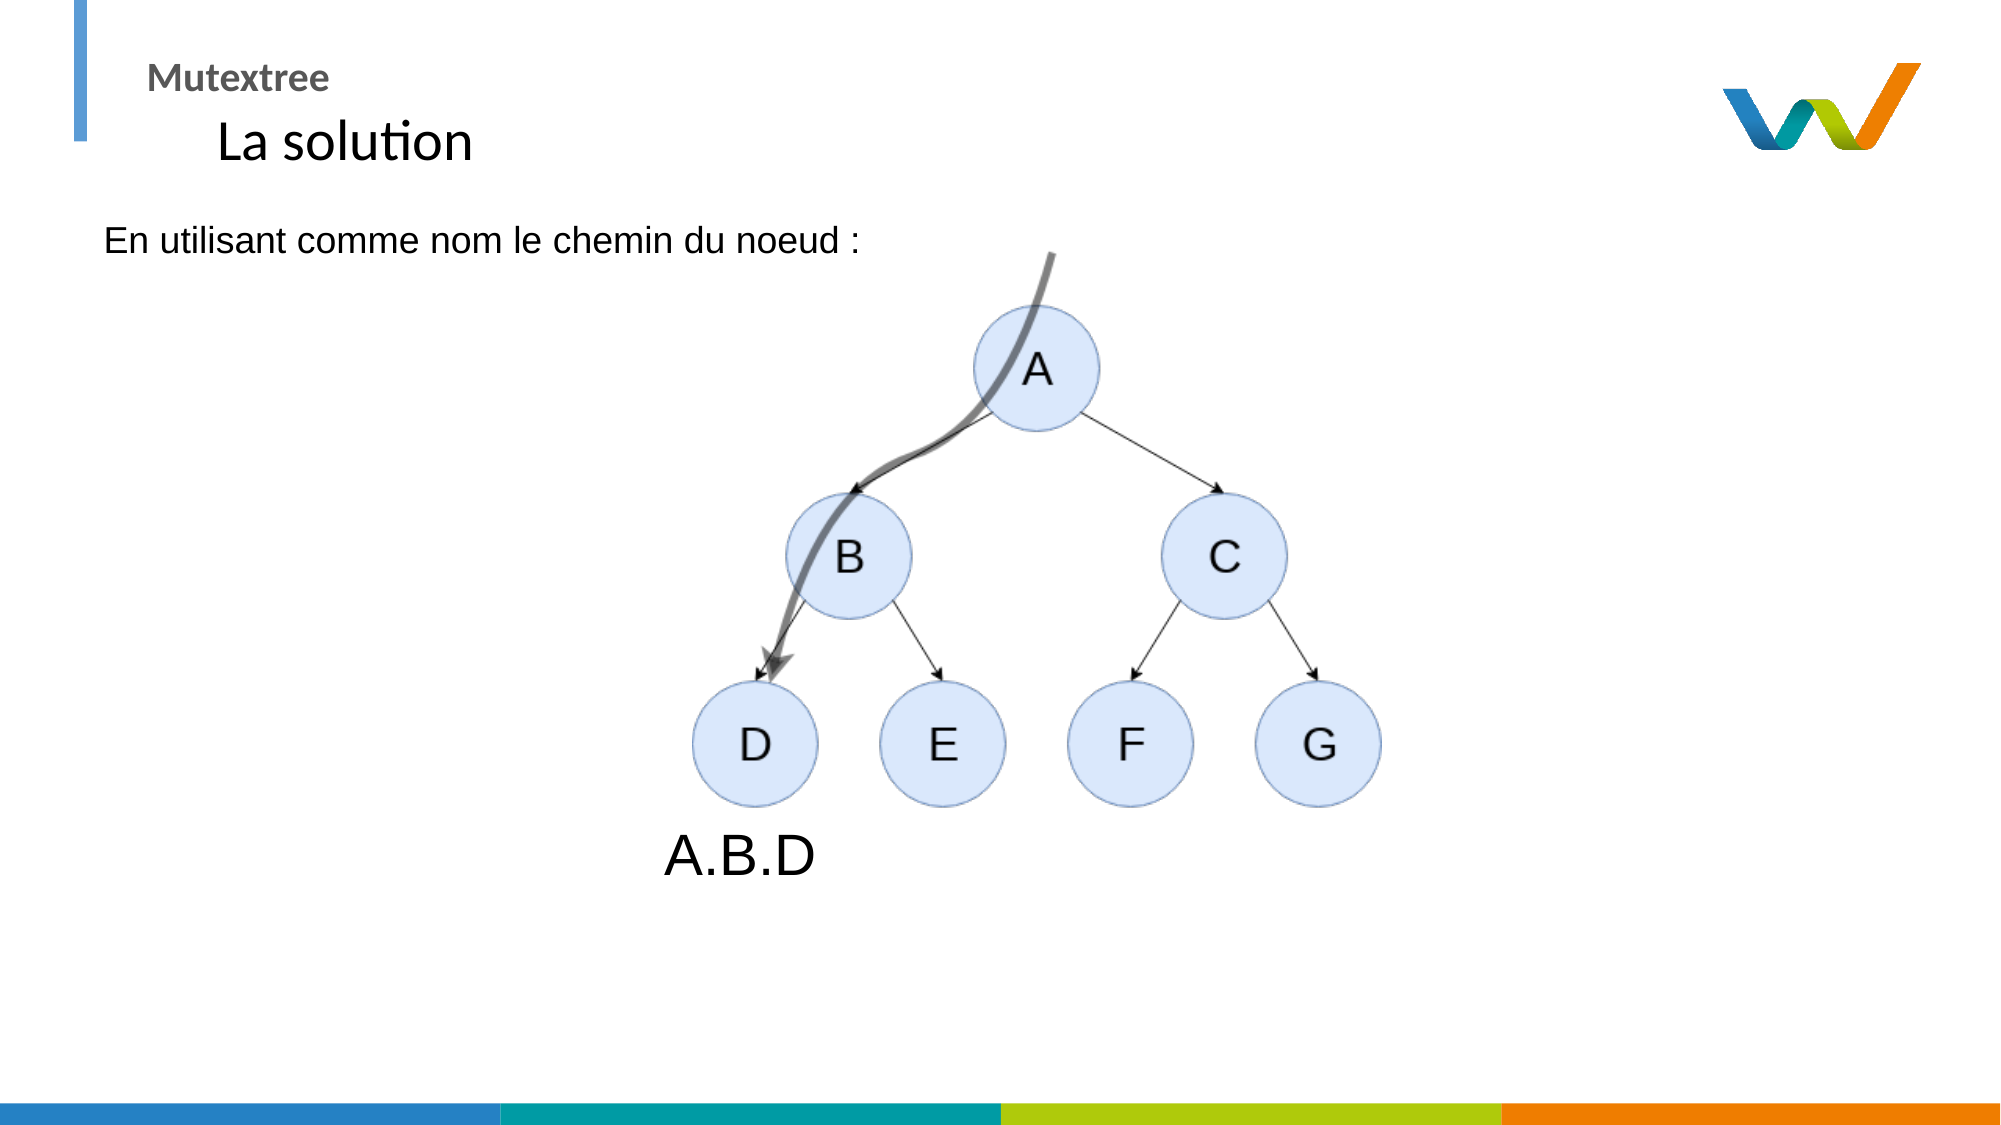

# Mutextree
La solution
En utilisant comme nom le chemin du noeud :
A.B.D